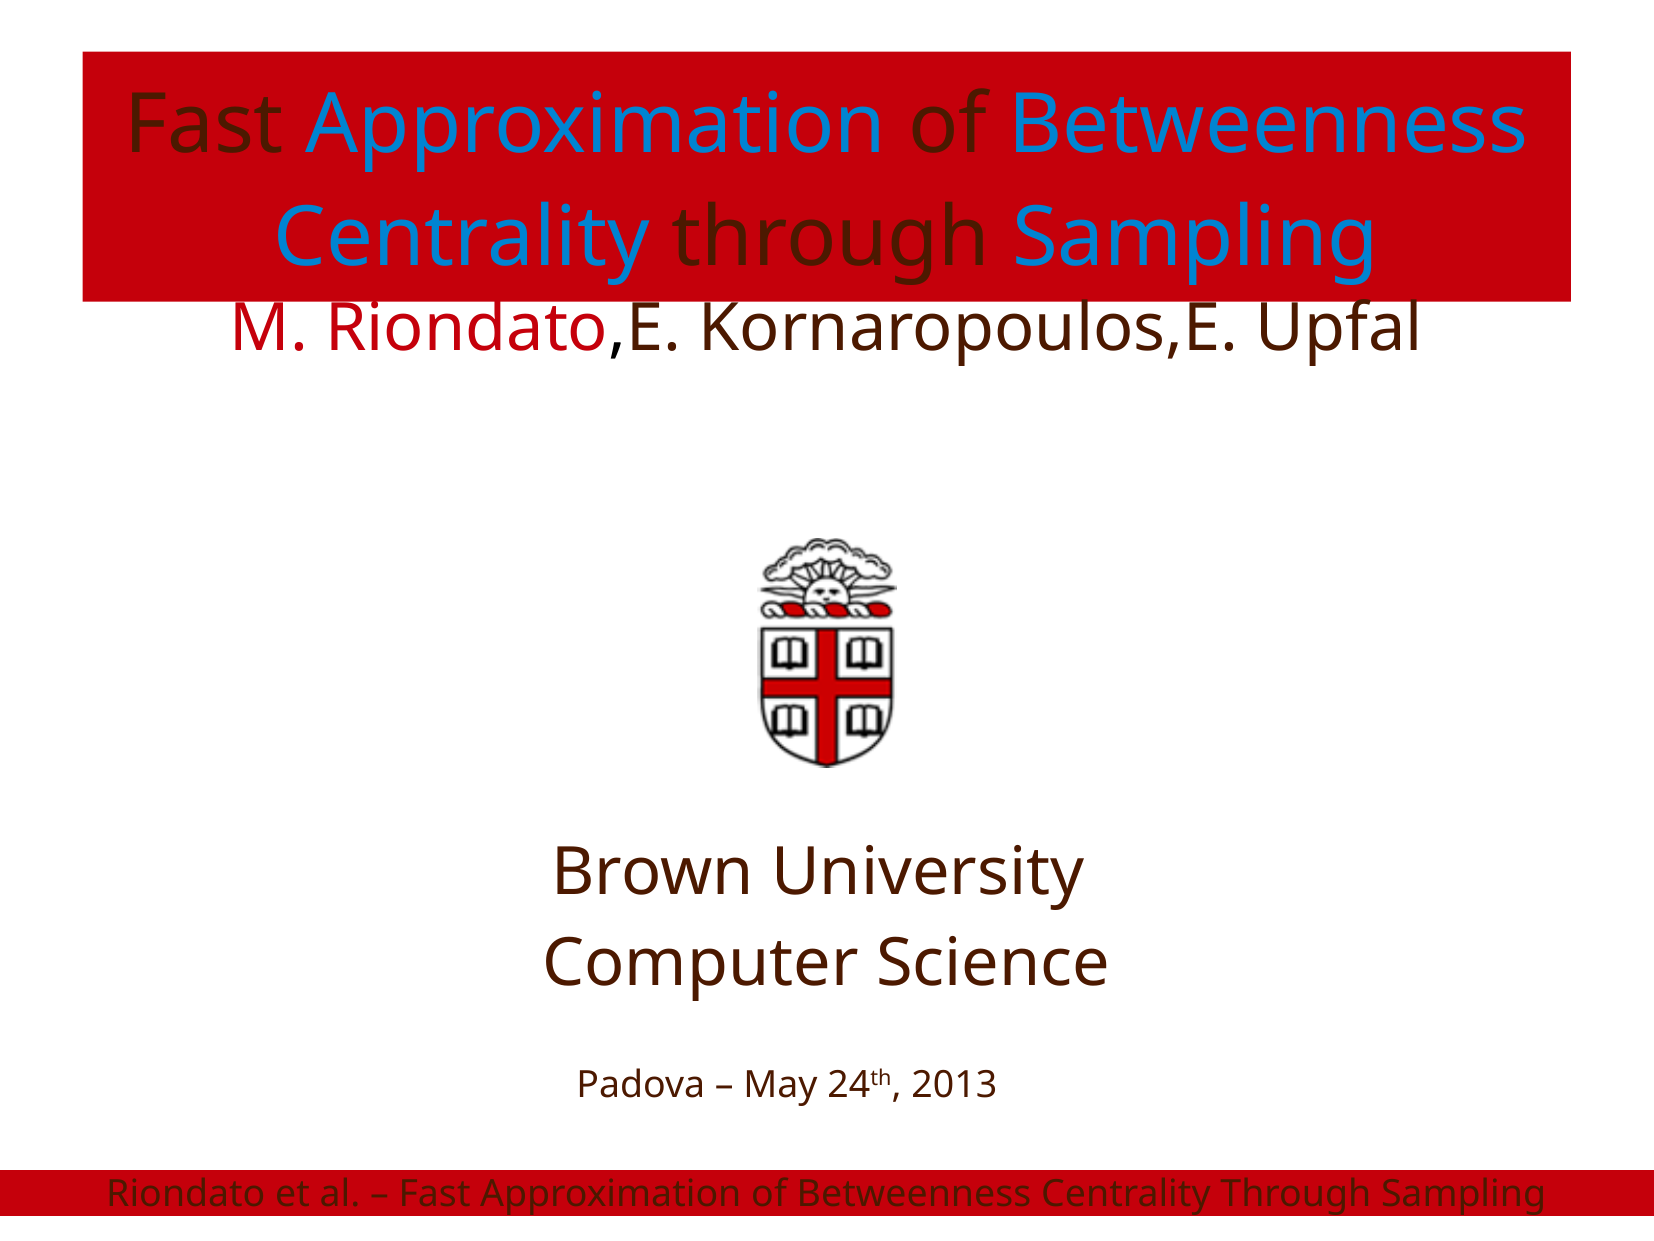

# Fast Approximation of Betweenness Centrality through Sampling
M. Riondato,E. Kornaropoulos,E. Upfal
Brown University
Computer Science
Padova – May 24th, 2013
Riondato et al. – Fast Approximation of Betweenness Centrality Through Sampling